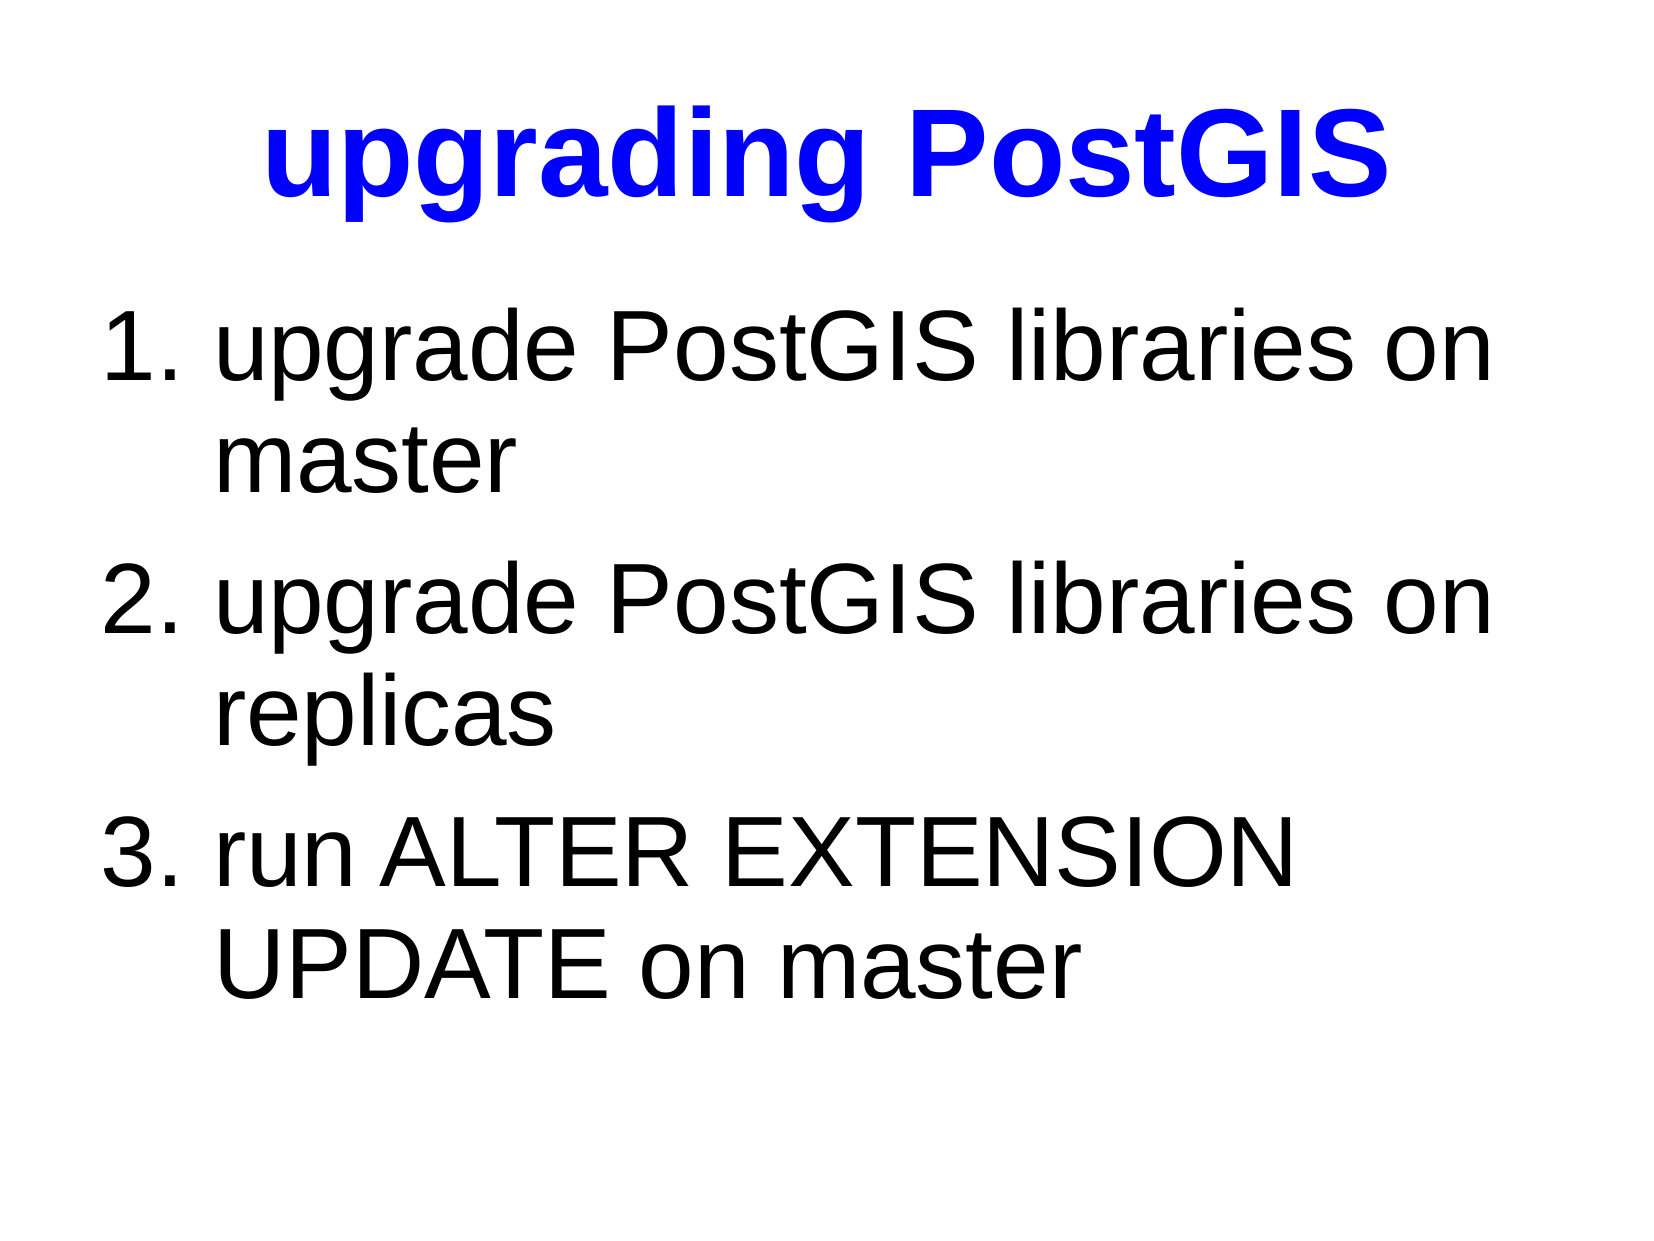

# upgrading PostGIS
upgrade PostGIS libraries on master
upgrade PostGIS libraries on replicas
run ALTER EXTENSION UPDATE on master